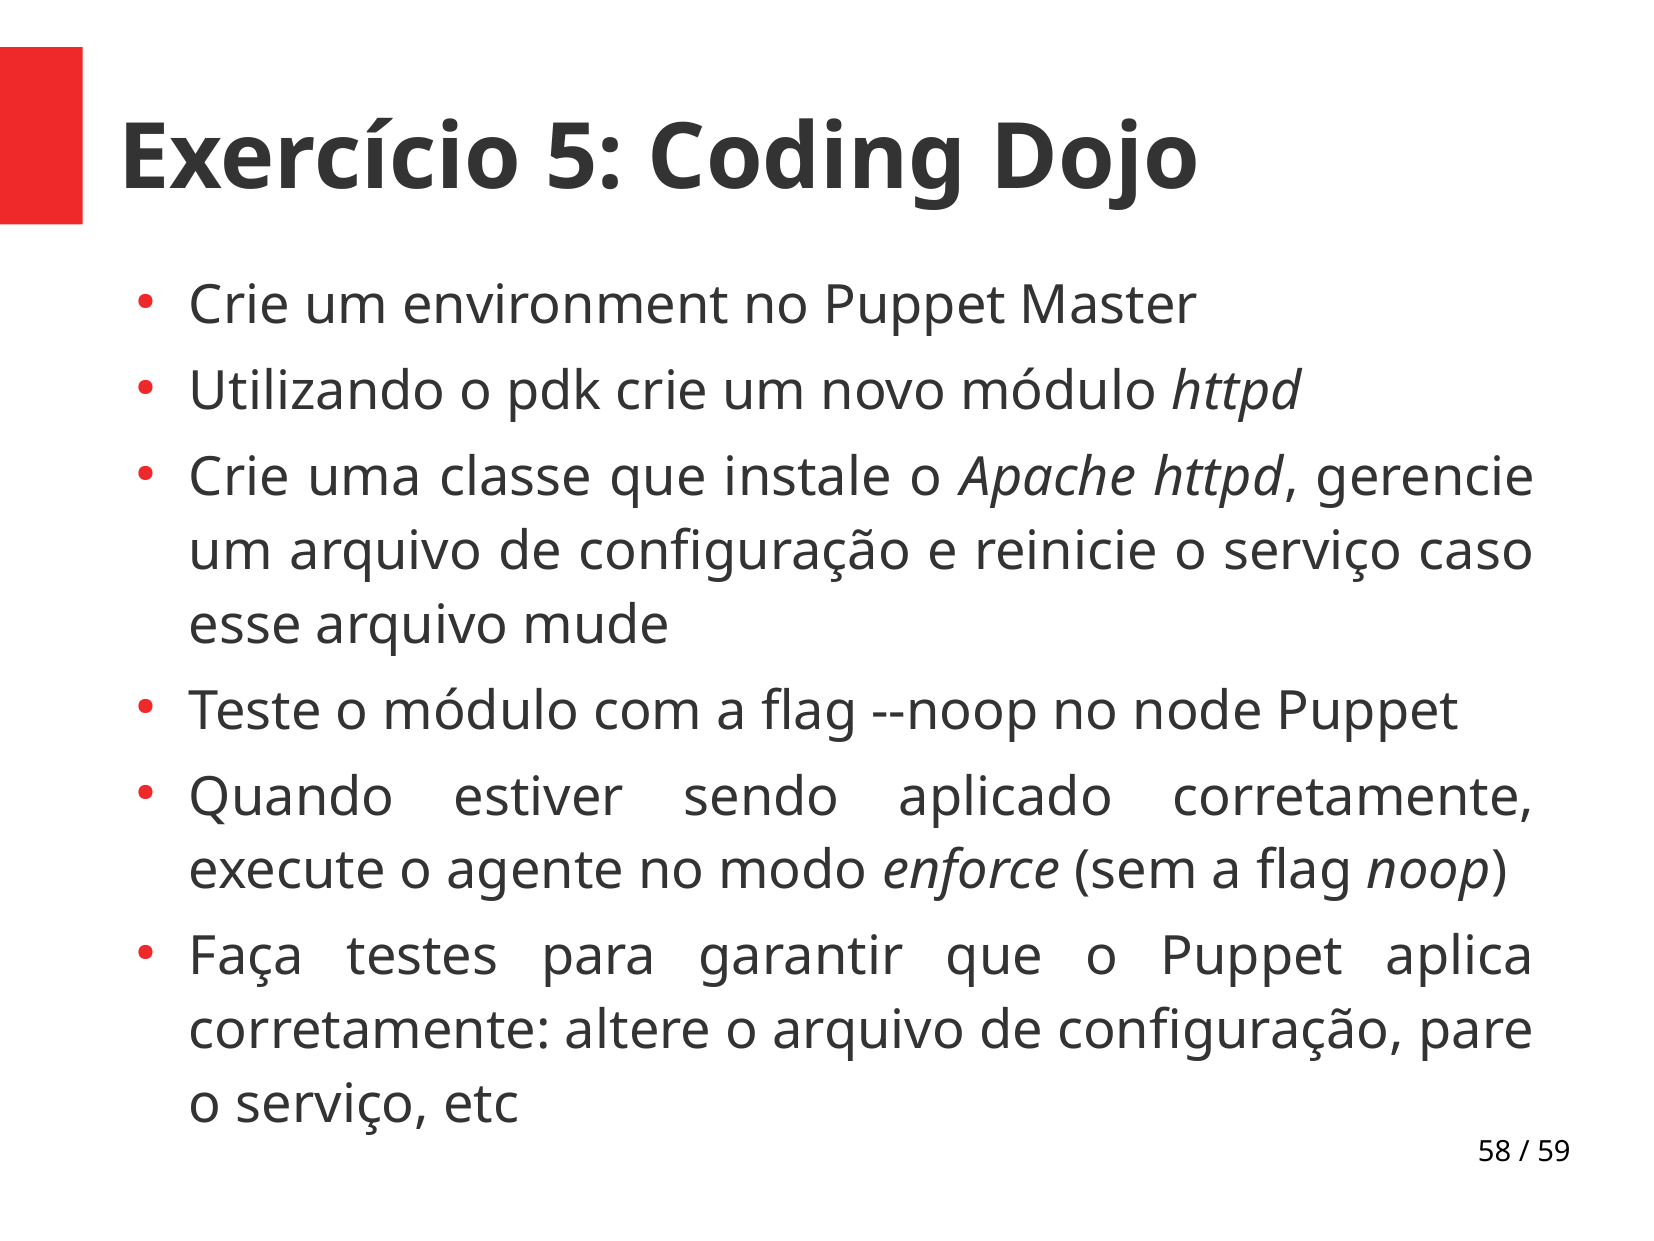

# Exercício 5: Coding Dojo
Crie um environment no Puppet Master
Utilizando o pdk crie um novo módulo httpd
Crie uma classe que instale o Apache httpd, gerencie um arquivo de configuração e reinicie o serviço caso esse arquivo mude
Teste o módulo com a flag --noop no node Puppet
Quando estiver sendo aplicado corretamente, execute o agente no modo enforce (sem a flag noop)
Faça testes para garantir que o Puppet aplica corretamente: altere o arquivo de configuração, pare o serviço, etc
58